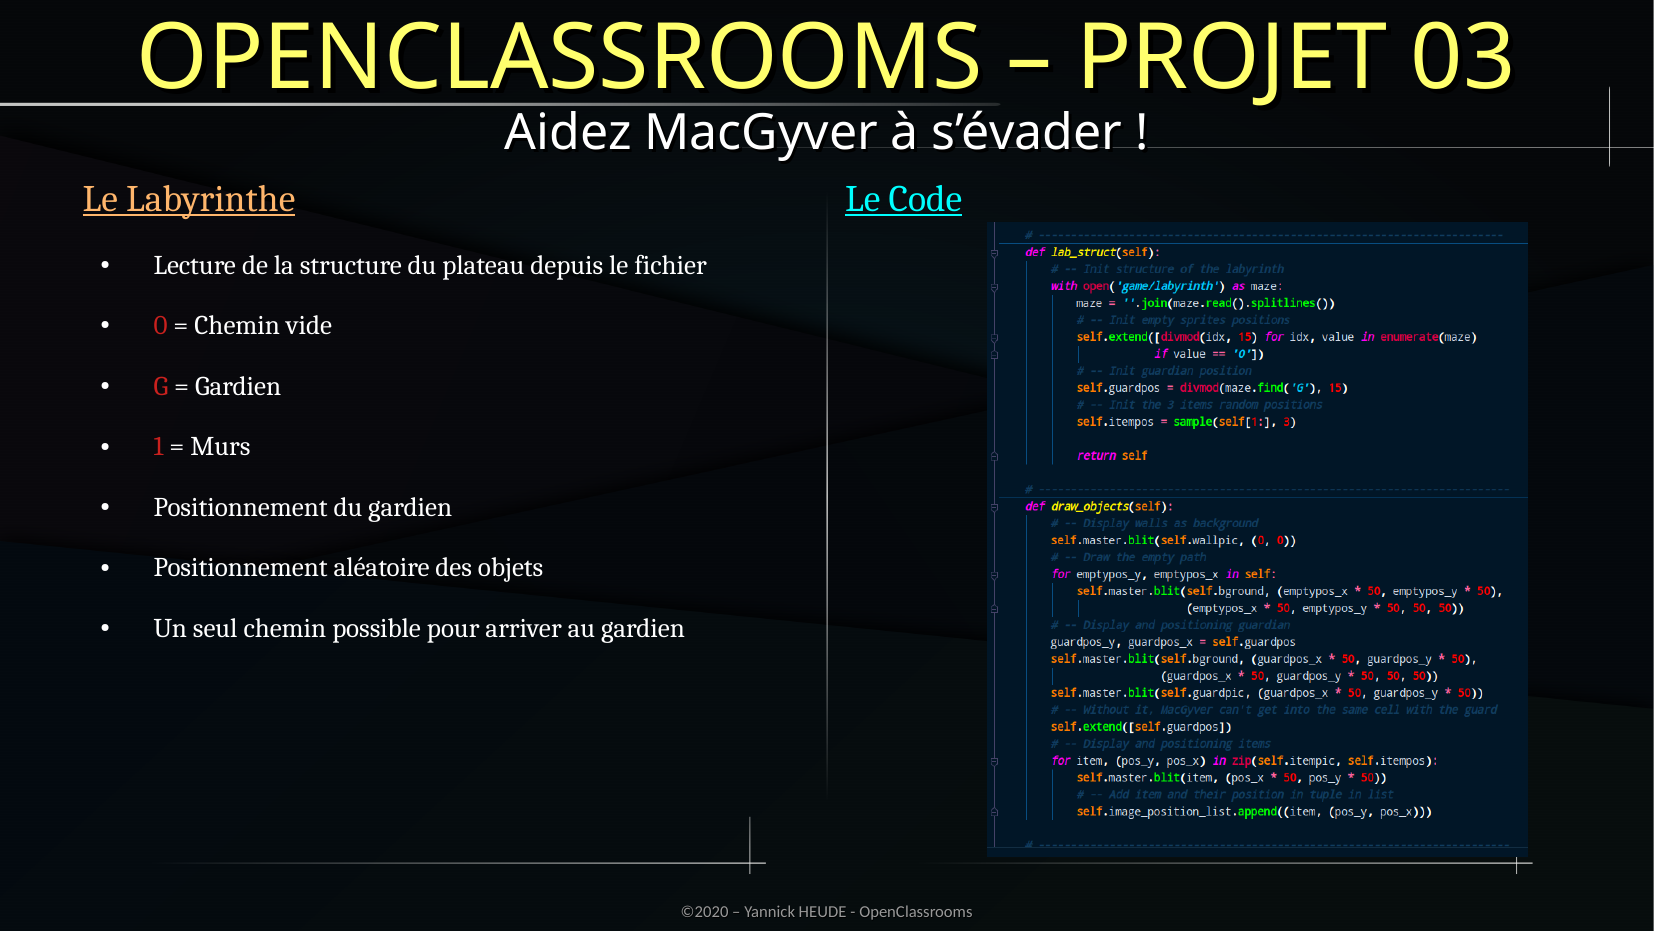

# OPENCLASSROOMS – PROJET 03
Aidez MacGyver à s’évader !
Le Labyrinthe
Lecture de la structure du plateau depuis le fichier
0 = Chemin vide
G = Gardien
1 = Murs
Positionnement du gardien
Positionnement aléatoire des objets
Un seul chemin possible pour arriver au gardien
Le Code
©2020 – Yannick HEUDE - OpenClassrooms